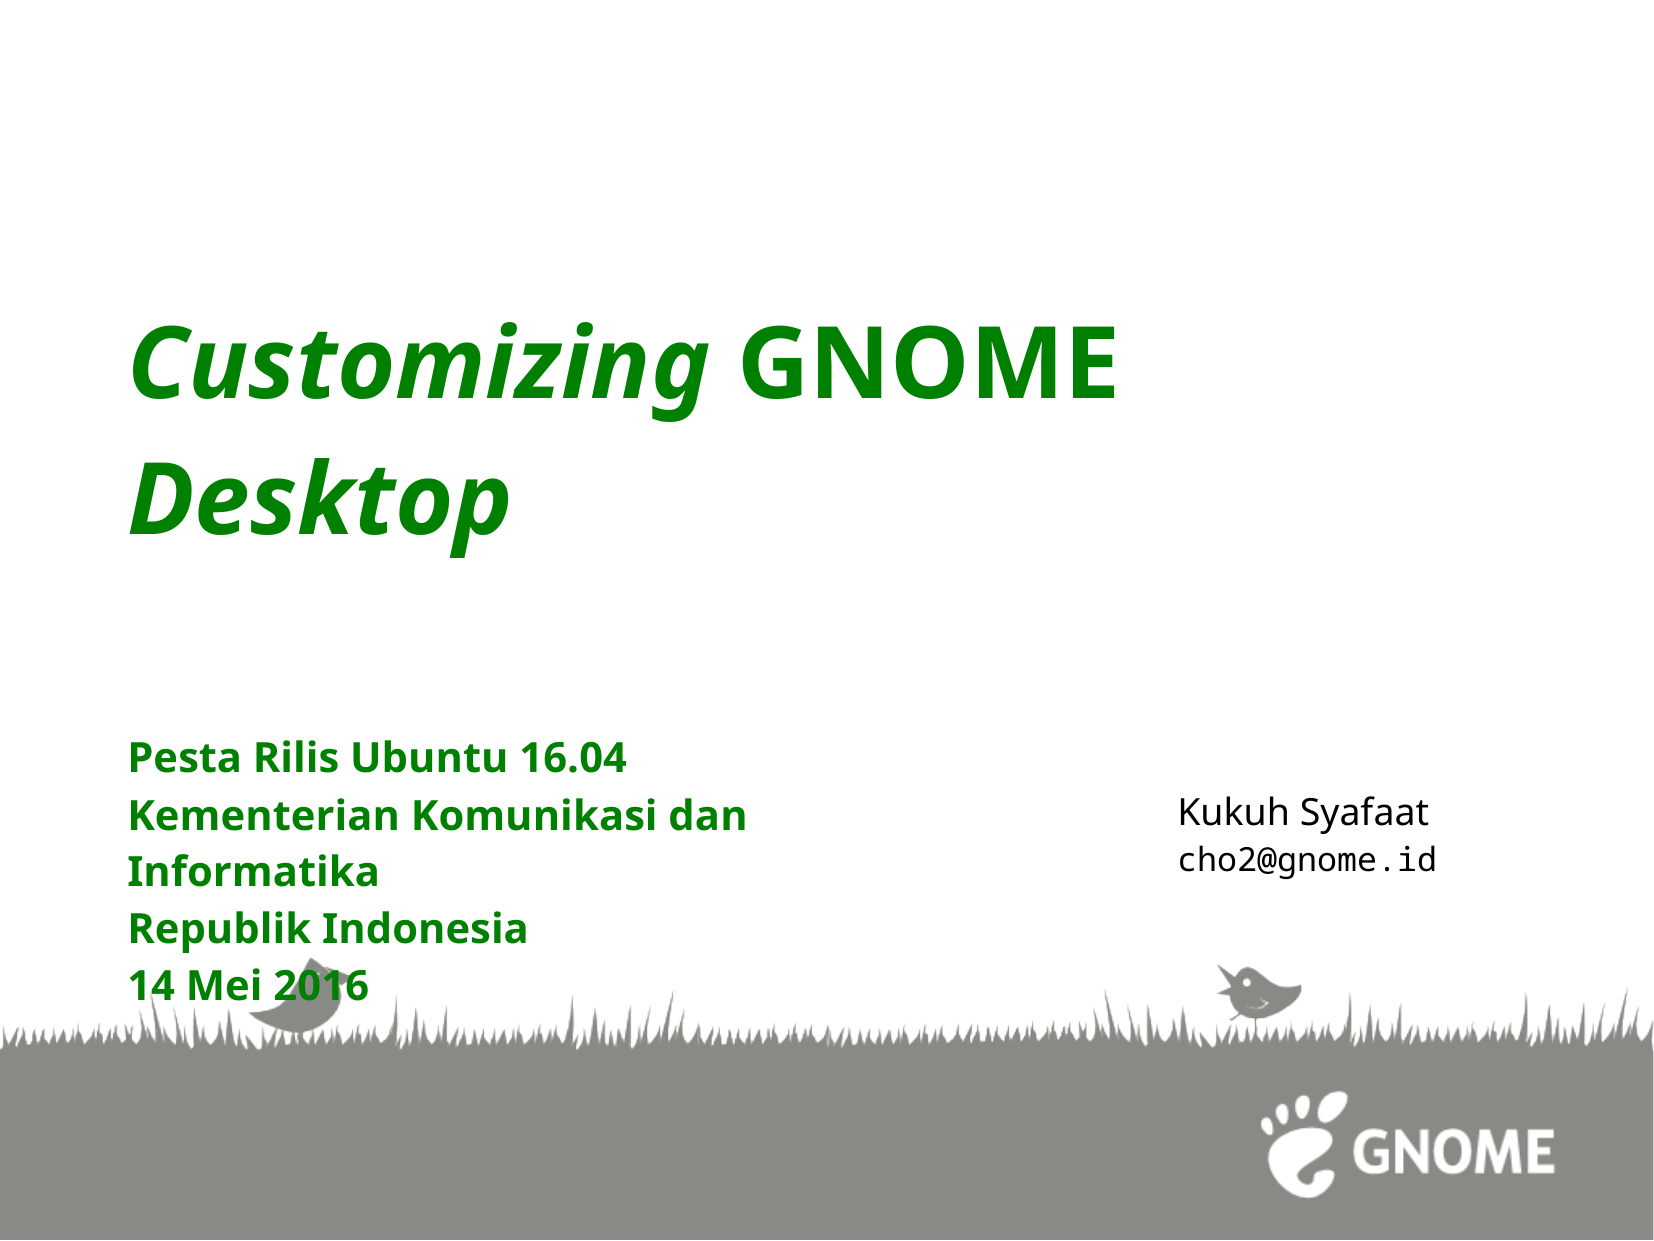

Customizing GNOME Desktop
Pesta Rilis Ubuntu 16.04
Kementerian Komunikasi dan Informatika
Republik Indonesia
14 Mei 2016
Kukuh Syafaat
cho2@gnome.id